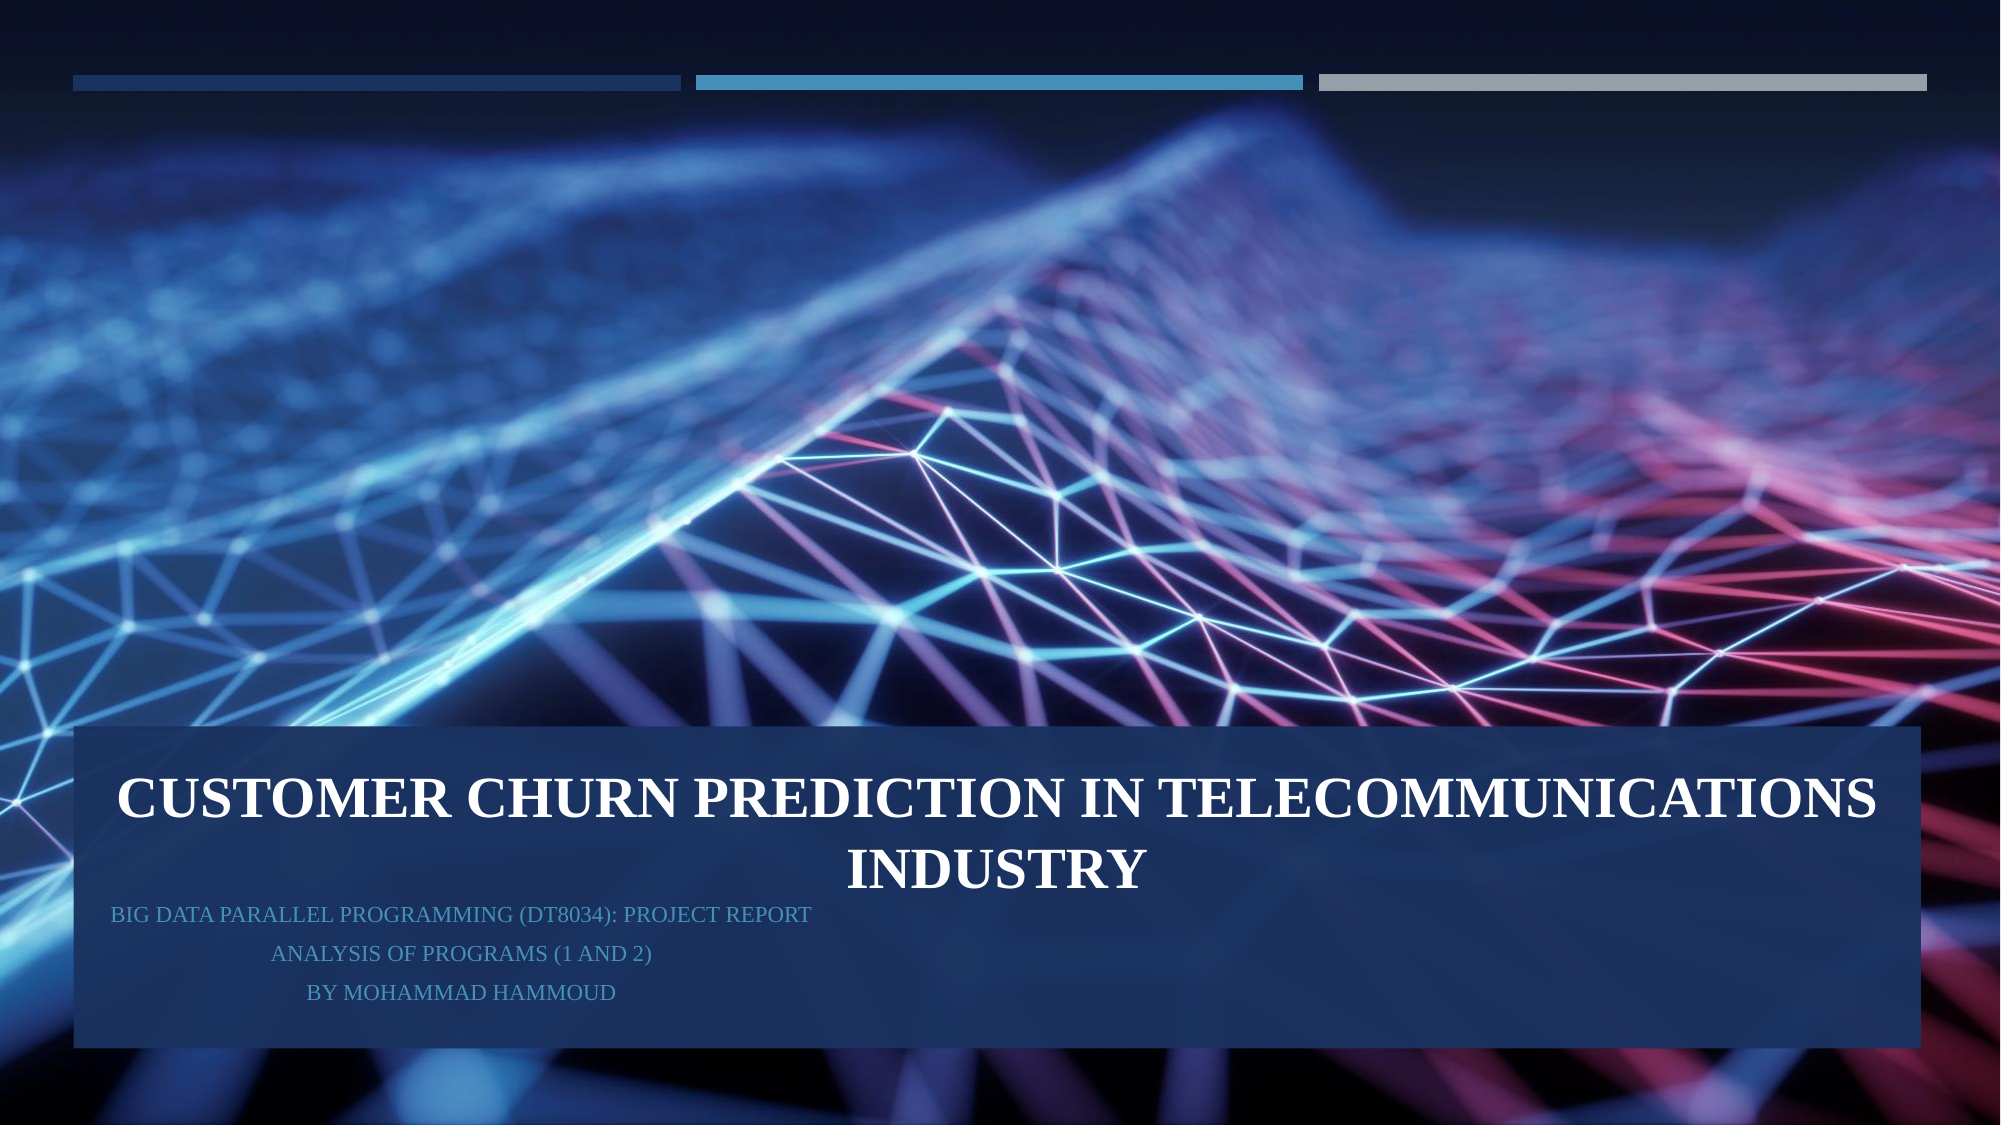

# Customer Churn Prediction in Telecommunications Industry
Big Data Parallel Programming (DT8034): Project Report
Analysis of Programs (1 and 2)
By Mohammad Hammoud